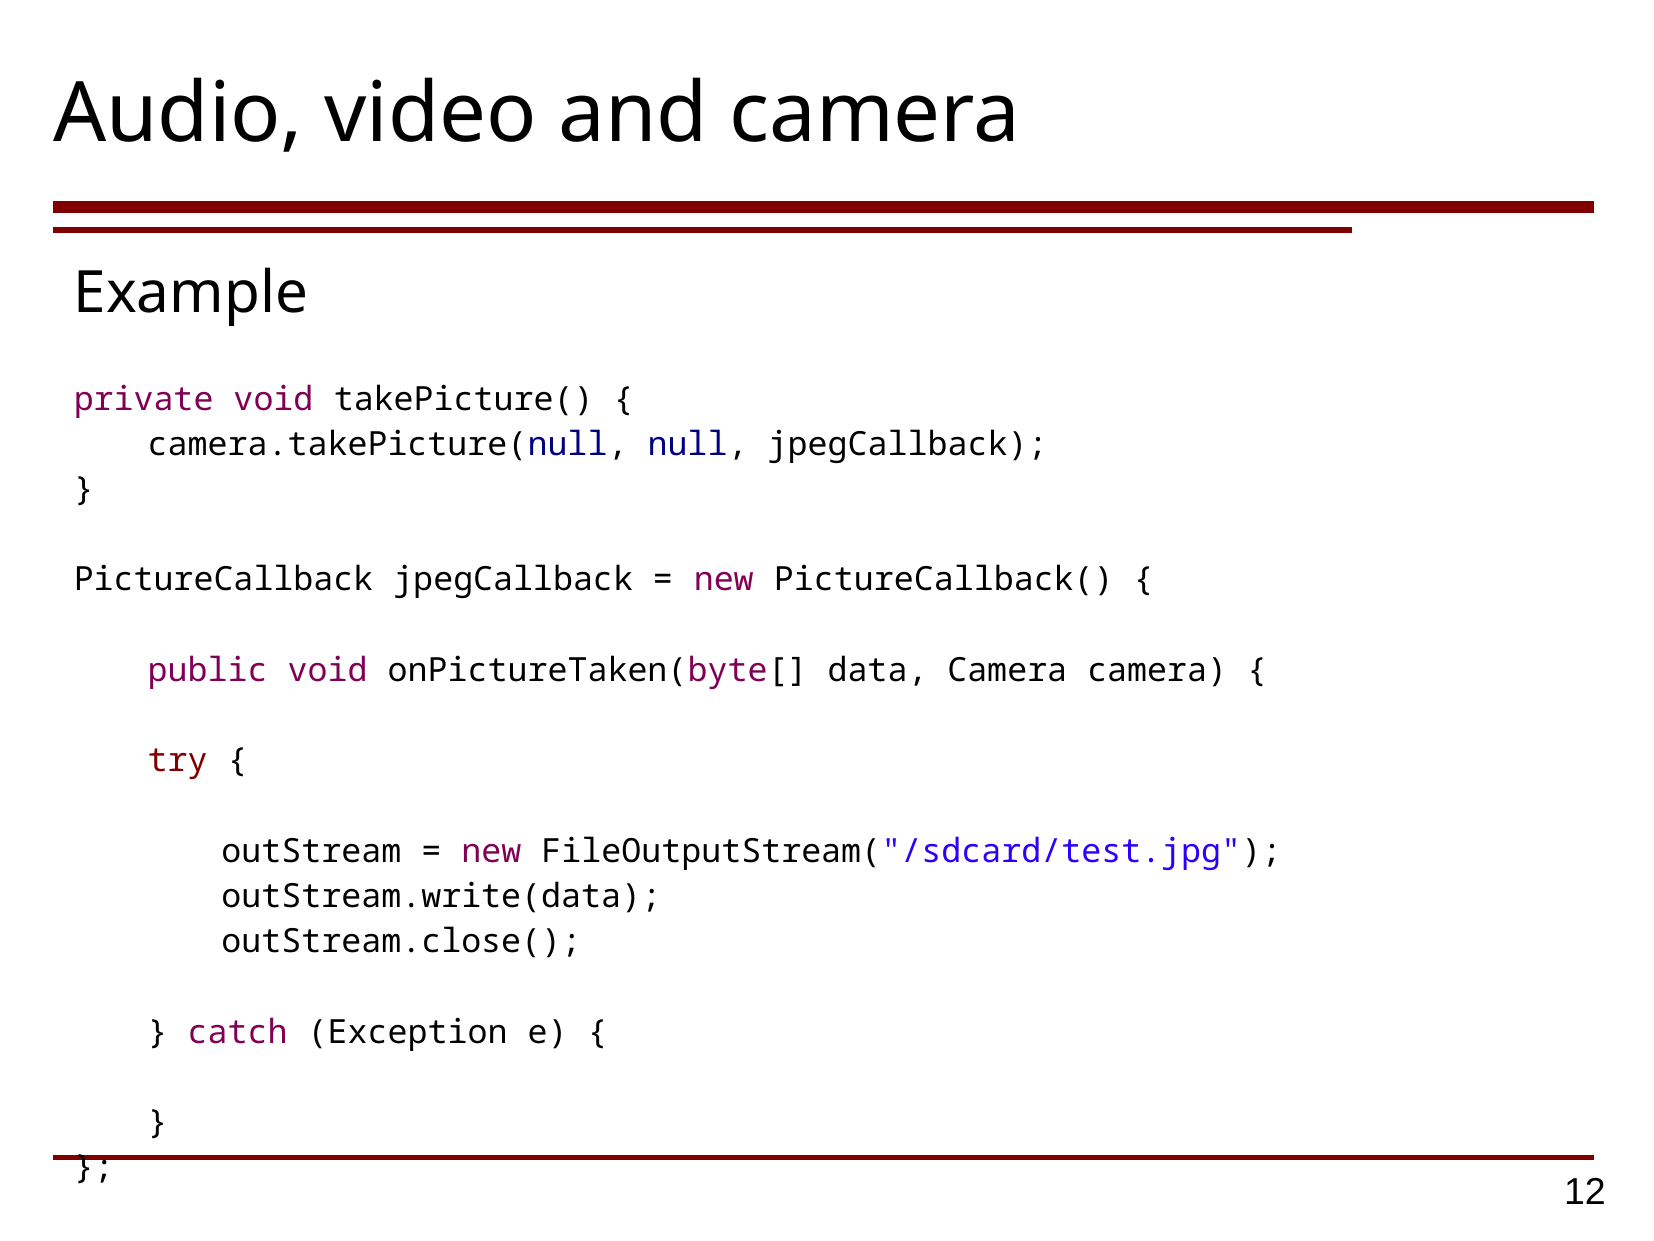

# Audio, video and camera
Example
private void takePicture() {
	camera.takePicture(null, null, jpegCallback);
}
PictureCallback jpegCallback = new PictureCallback() {
	public void onPictureTaken(byte[] data, Camera camera) {
	try {
		outStream = new FileOutputStream("/sdcard/test.jpg");
		outStream.write(data);
		outStream.close();
	} catch (Exception e) {
	}
};